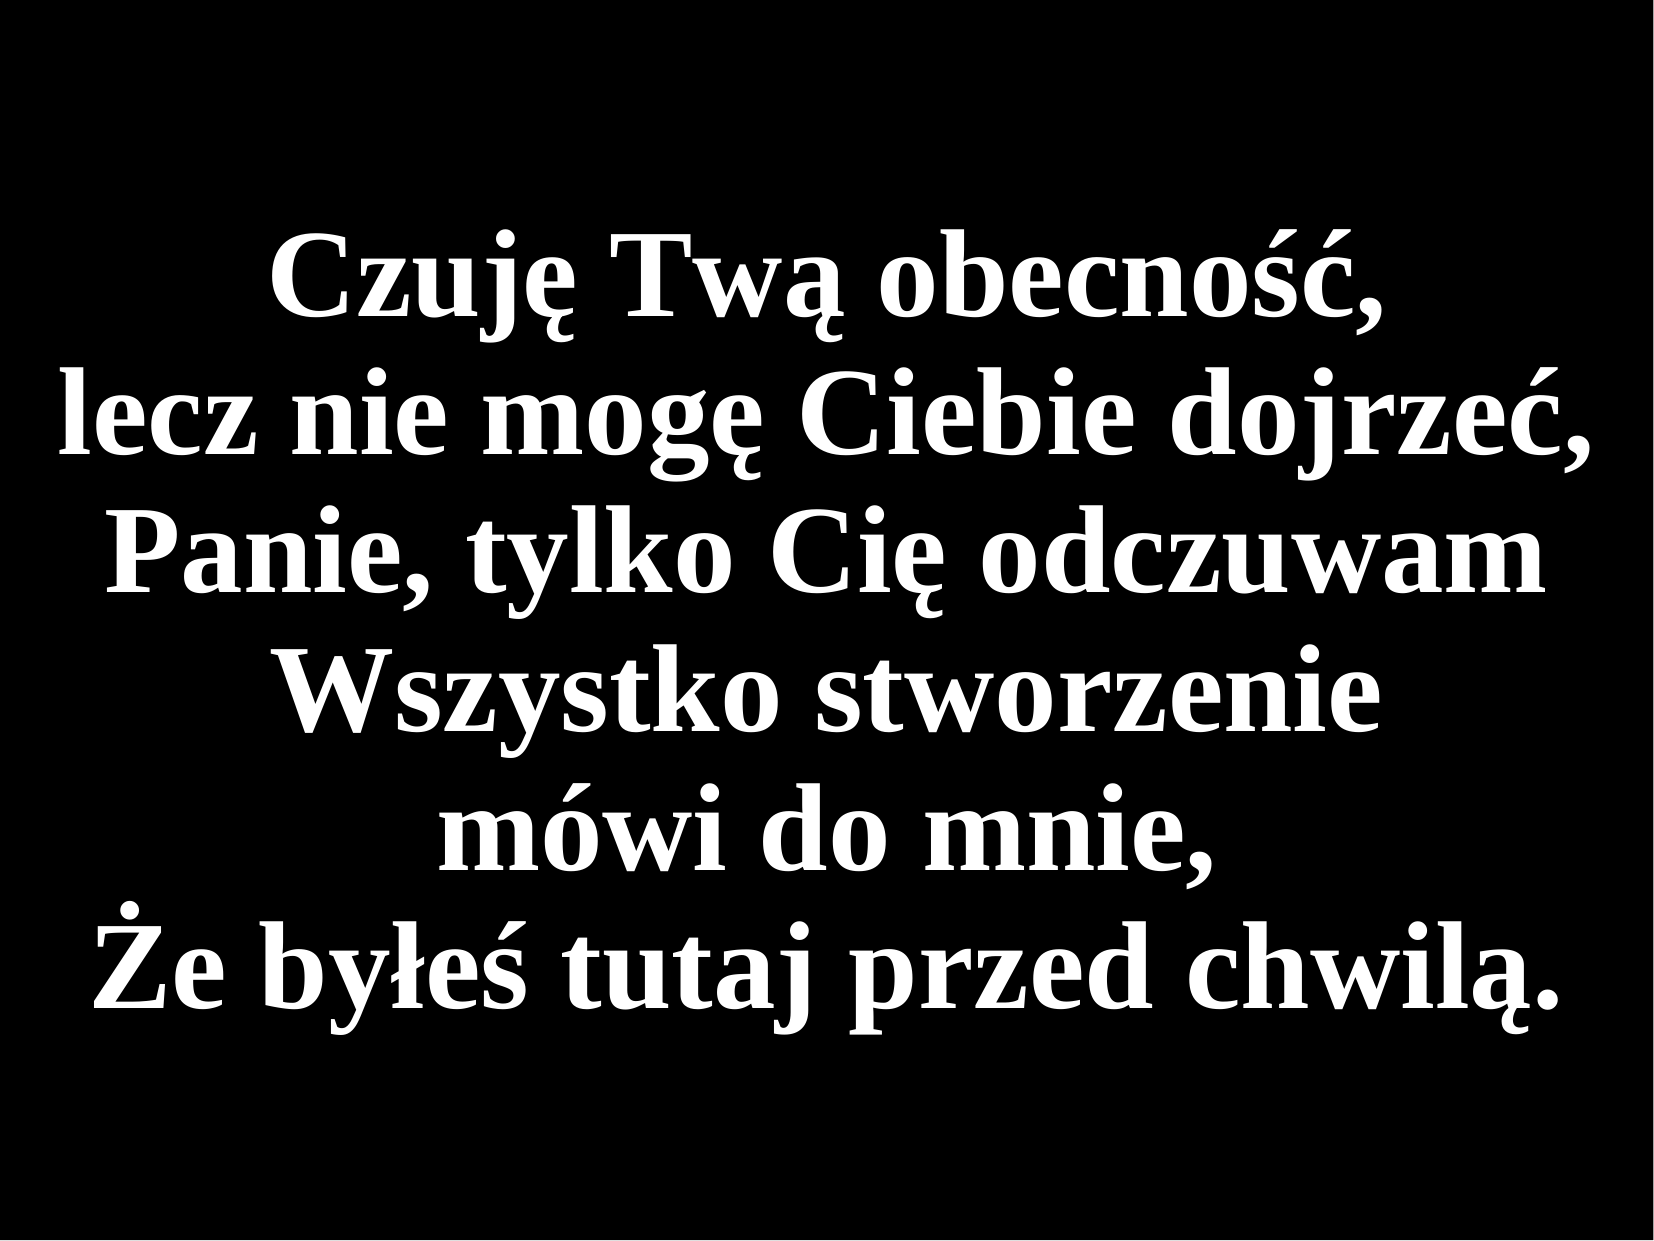

# Czuję Twą obecność, lecz nie mogę Ciebie dojrzeć, Panie, tylko Cię odczuwam Wszystko stworzenie mówi do mnie, Że byłeś tutaj przed chwilą.